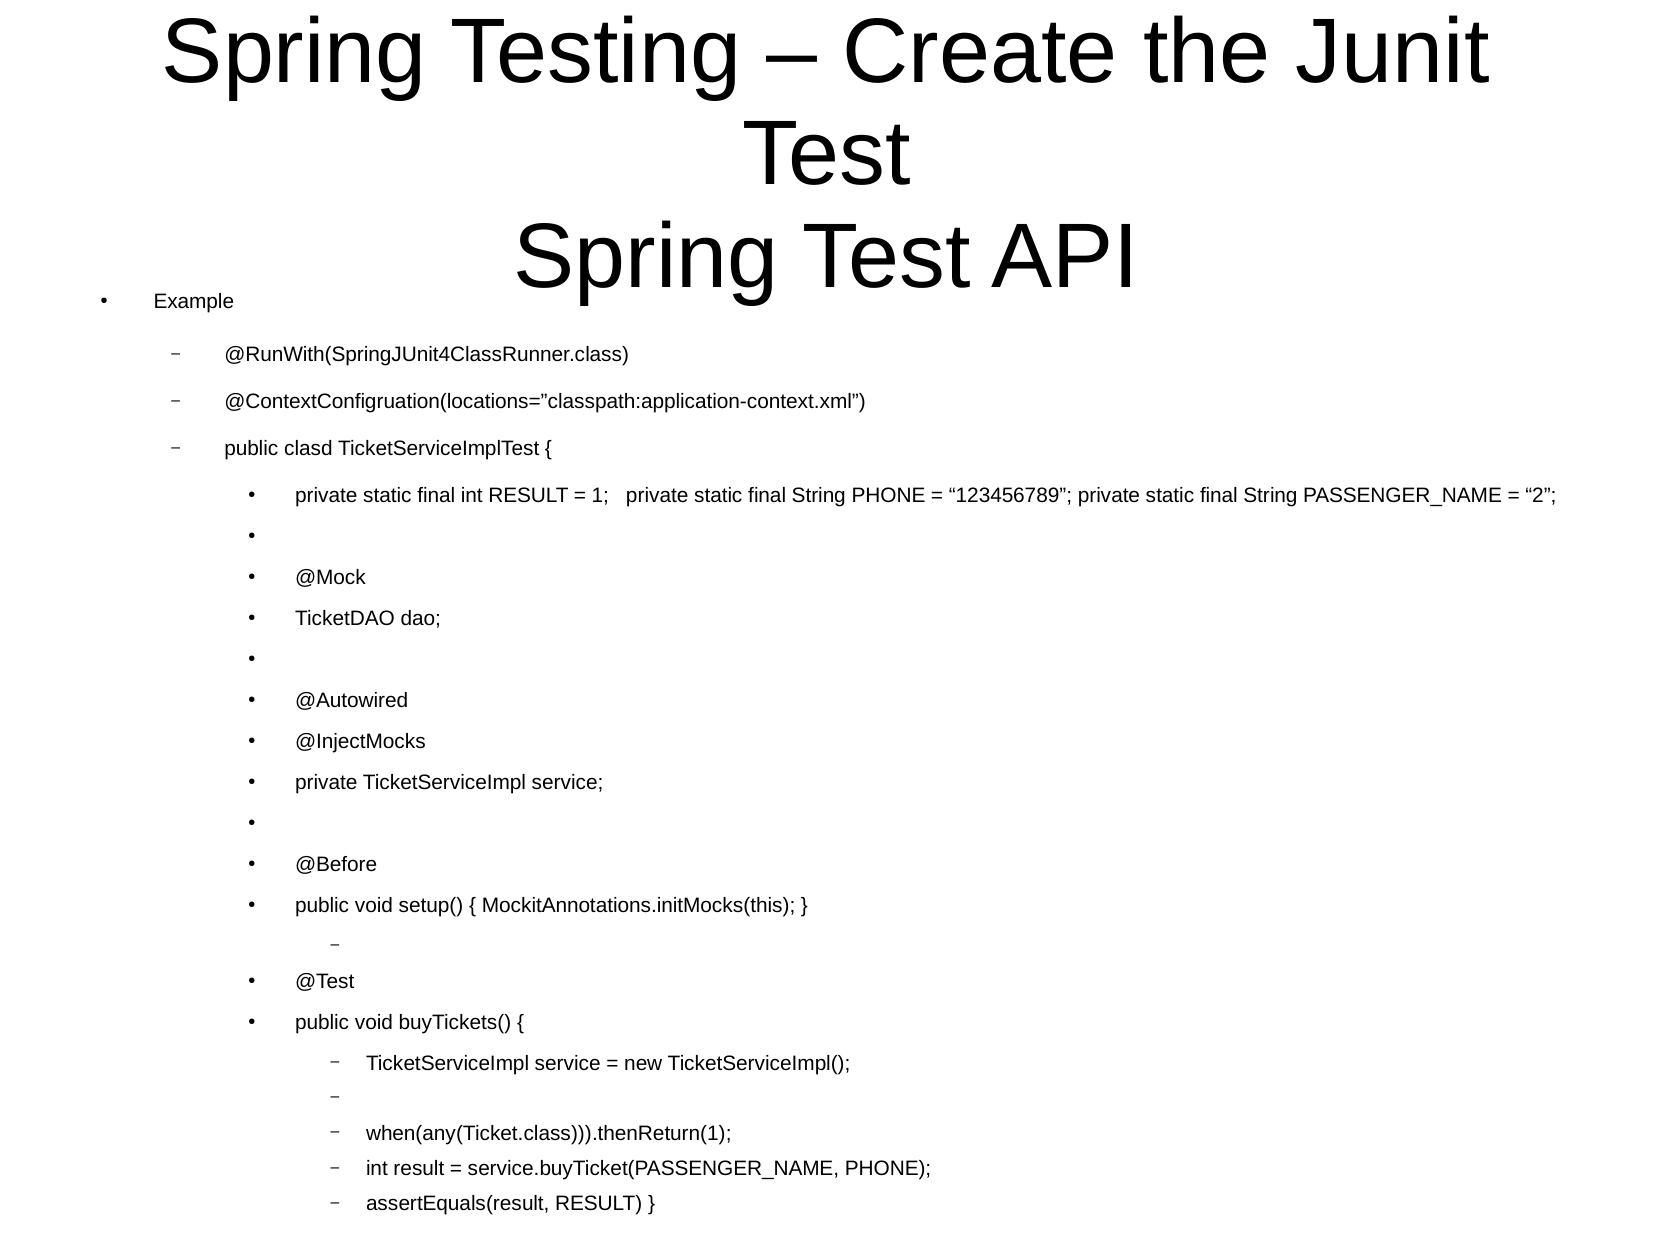

# Spring Testing – Create the Junit Test Spring Test API
Example
@RunWith(SpringJUnit4ClassRunner.class)
@ContextConfigruation(locations=”classpath:application-context.xml”)
public clasd TicketServiceImplTest {
private static final int RESULT = 1; private static final String PHONE = “123456789”; private static final String PASSENGER_NAME = “2”;
@Mock
TicketDAO dao;
@Autowired
@InjectMocks
private TicketServiceImpl service;
@Before
public void setup() { MockitAnnotations.initMocks(this); }
@Test
public void buyTickets() {
TicketServiceImpl service = new TicketServiceImpl();
when(any(Ticket.class))).thenReturn(1);
int result = service.buyTicket(PASSENGER_NAME, PHONE);
assertEquals(result, RESULT) }